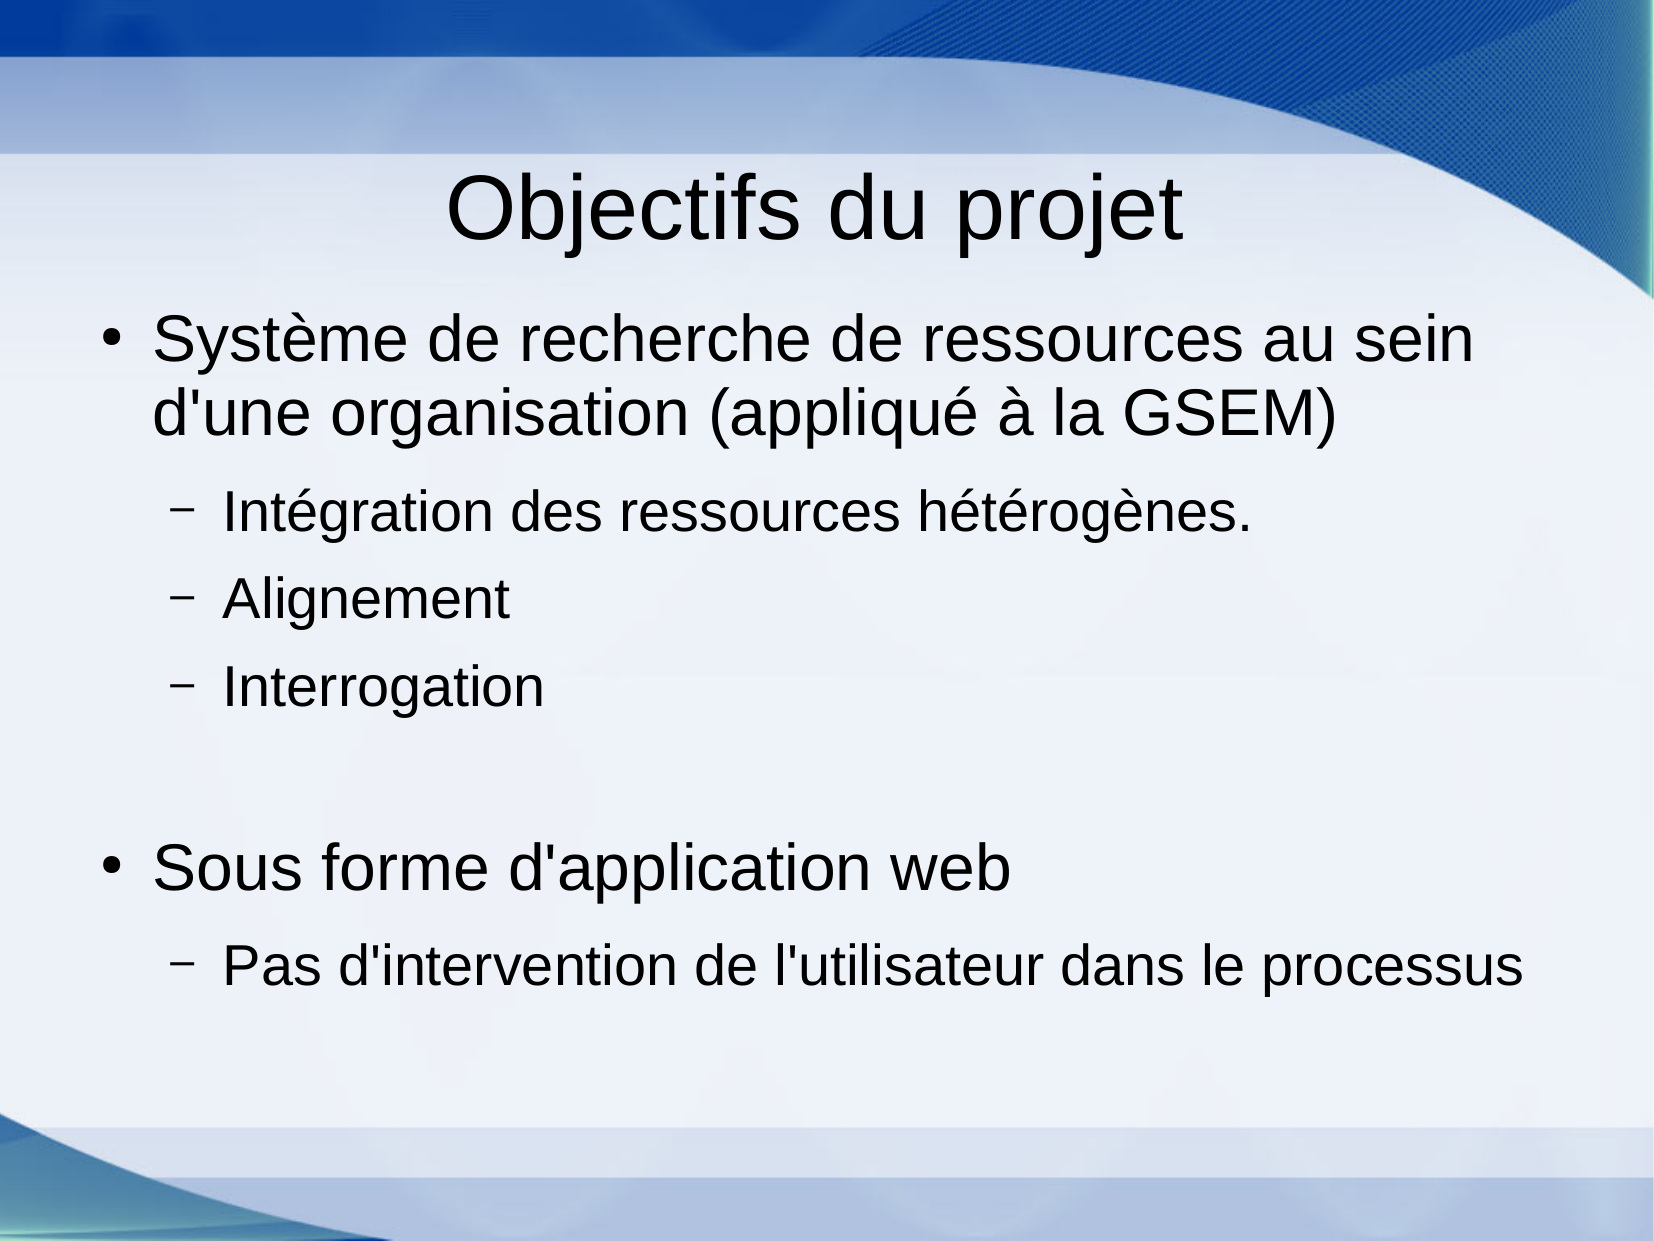

# Objectifs du projet
Système de recherche de ressources au sein d'une organisation (appliqué à la GSEM)
Intégration des ressources hétérogènes.
Alignement
Interrogation
Sous forme d'application web
Pas d'intervention de l'utilisateur dans le processus